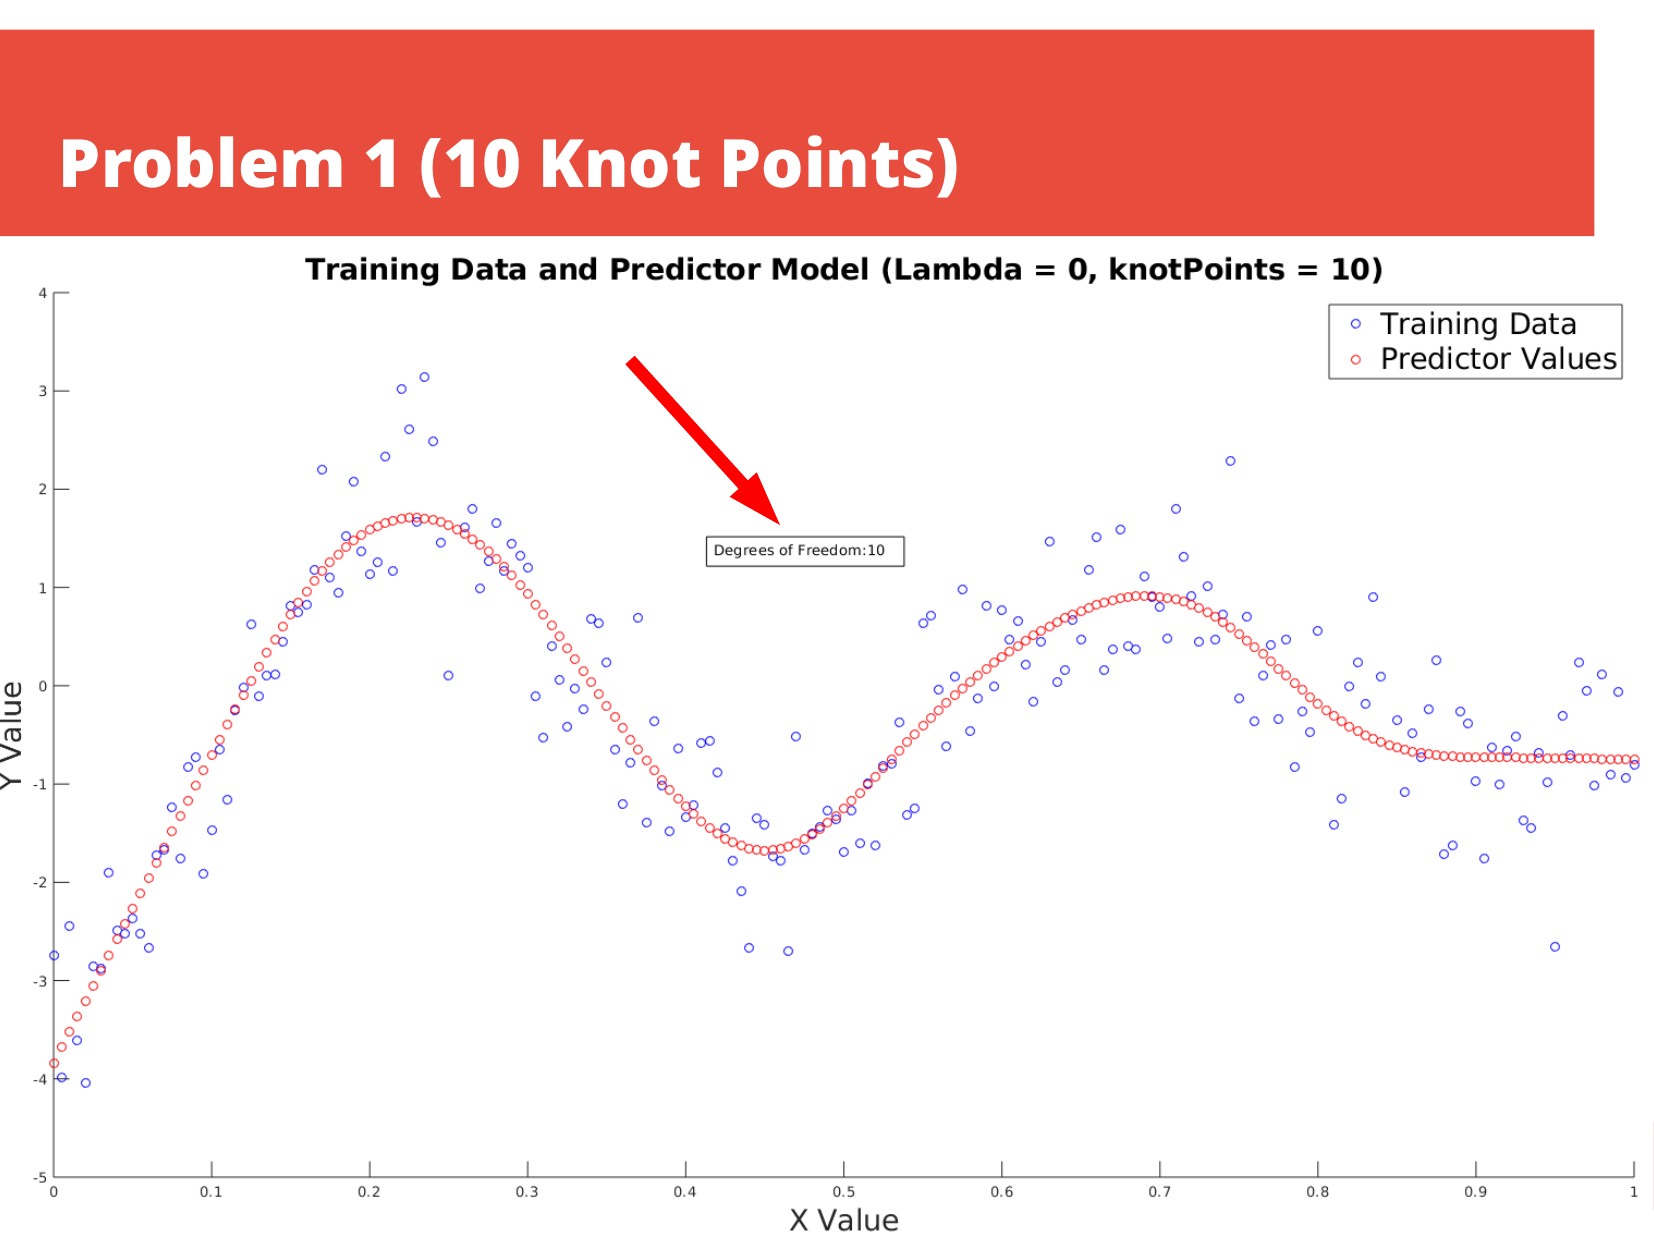

# Problem 1 (10 Knot Points)
4